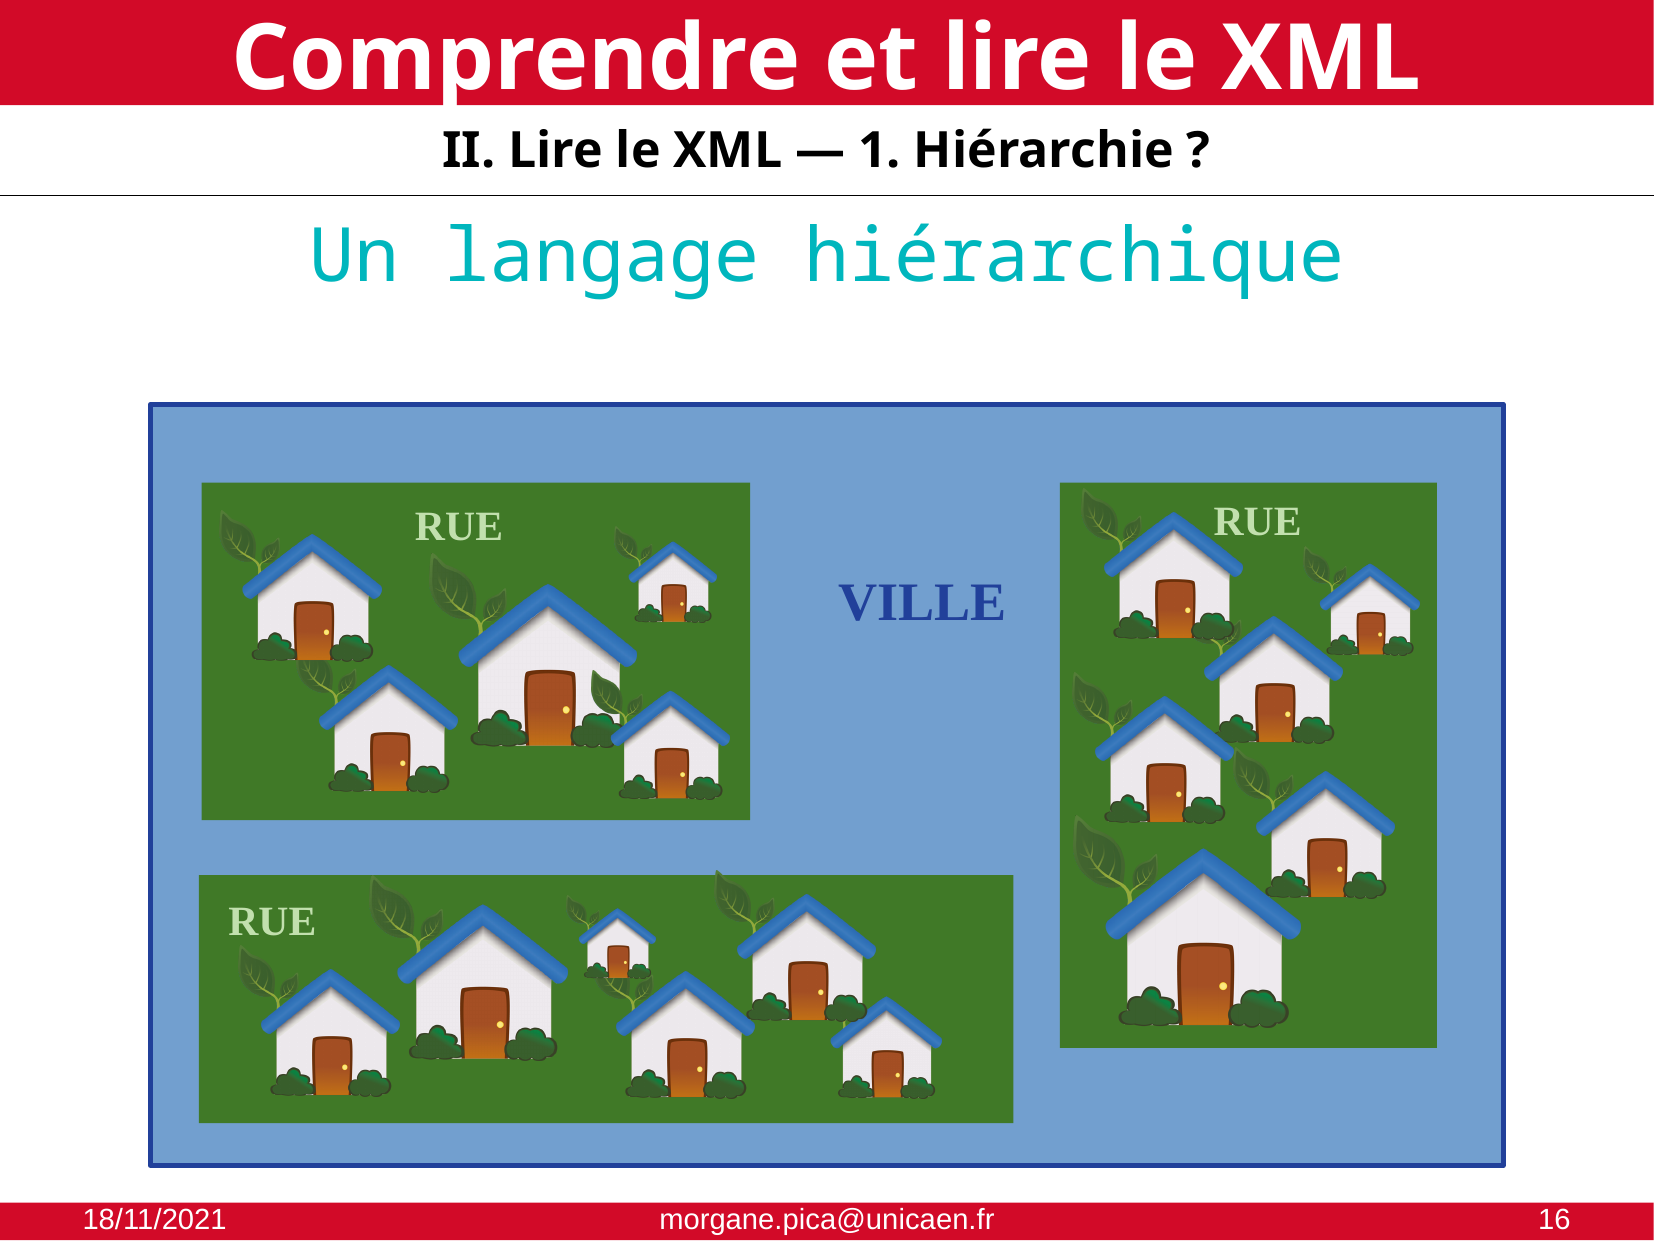

# Comprendre et lire le XML
II. Lire le XML — 1. Hiérarchie ?
Un langage hiérarchique
RUE
RUE
VILLE
RUE
18/11/2021
morgane.pica@unicaen.fr
16